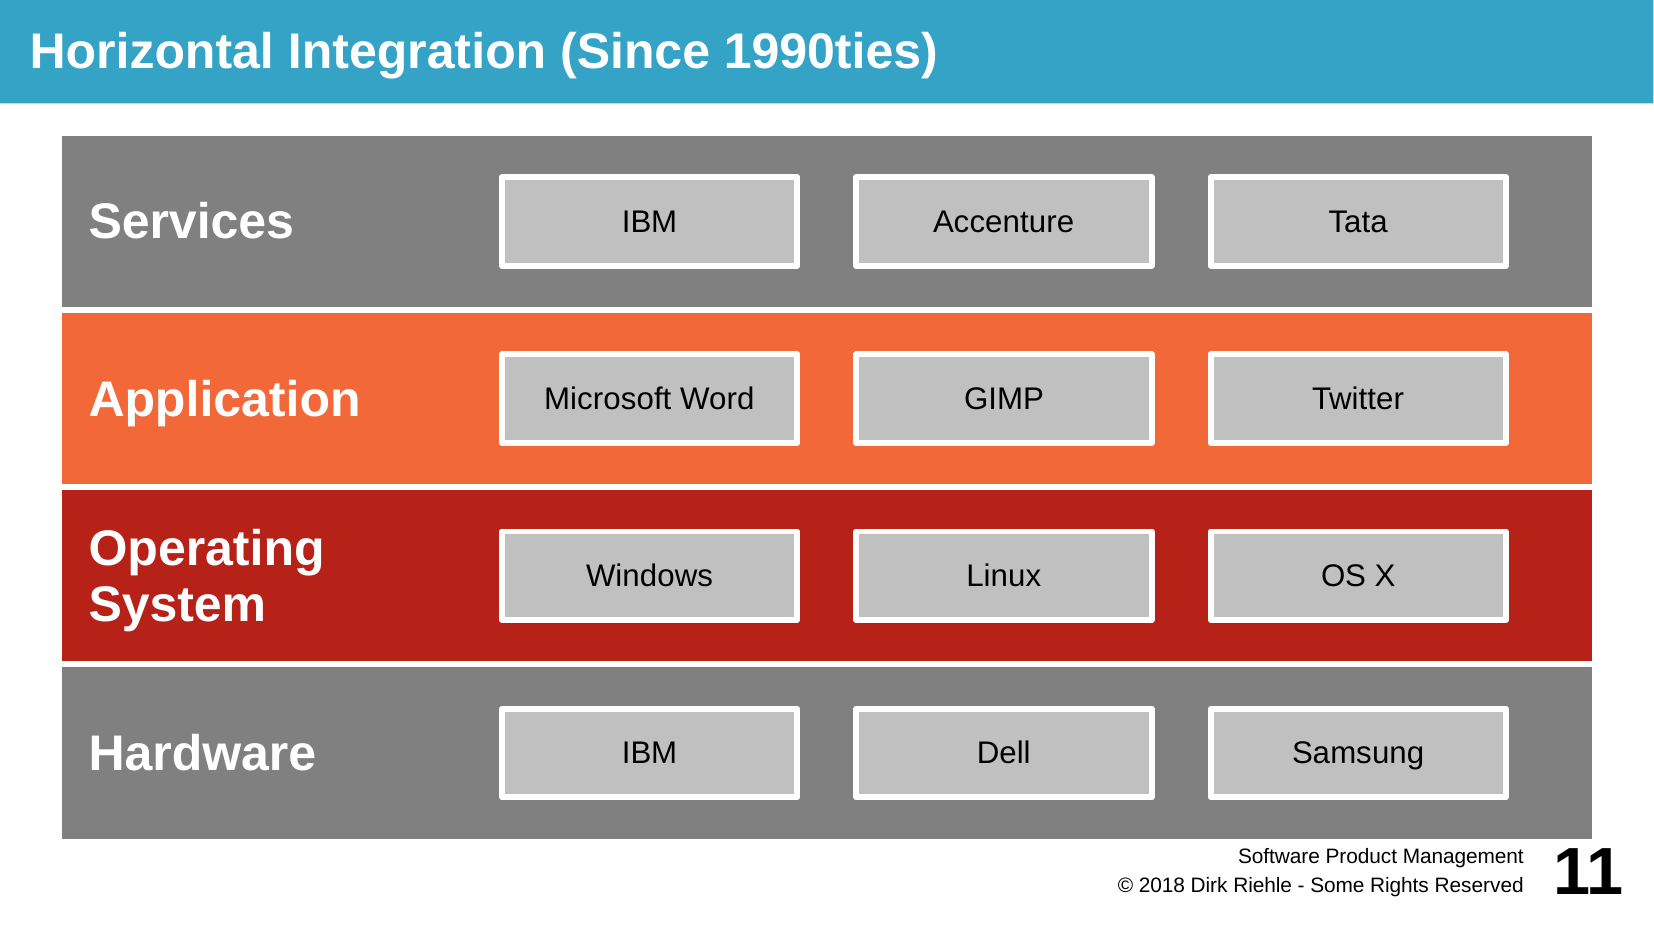

# Horizontal Integration (Since 1990ties)
Services
IBM
Accenture
Tata
Application
Microsoft Word
GIMP
Twitter
Operating
System
Windows
Linux
OS X
Hardware
IBM
Dell
Samsung
Software Product Management
11
© 2018 Dirk Riehle - Some Rights Reserved